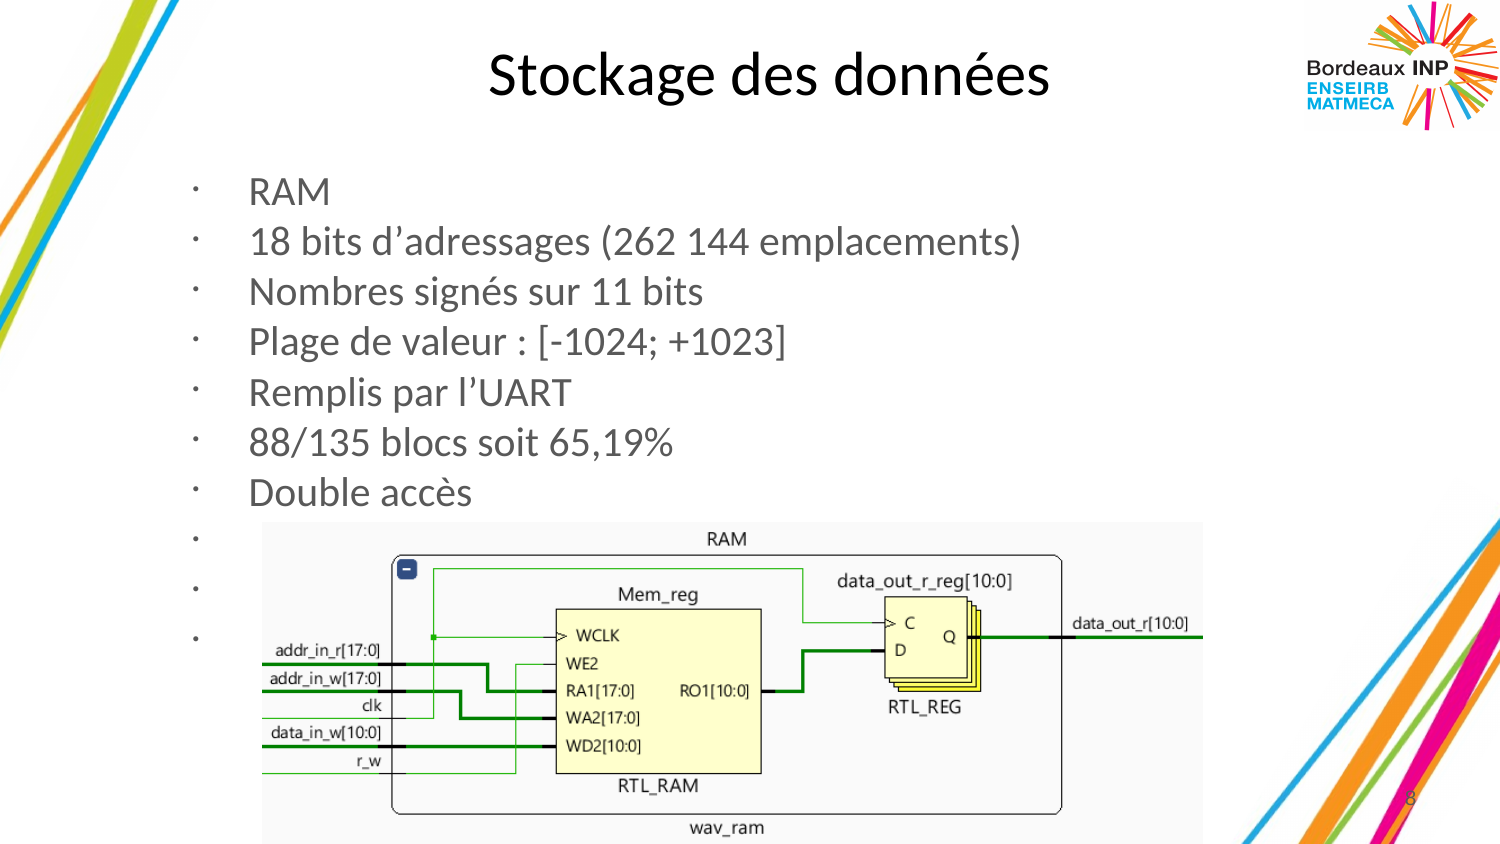

# Stockage des données
RAM
18 bits d’adressages (262 144 emplacements)
Nombres signés sur 11 bits
Plage de valeur : [-1024; +1023]
Remplis par l’UART
88/135 blocs soit 65,19%
Double accès